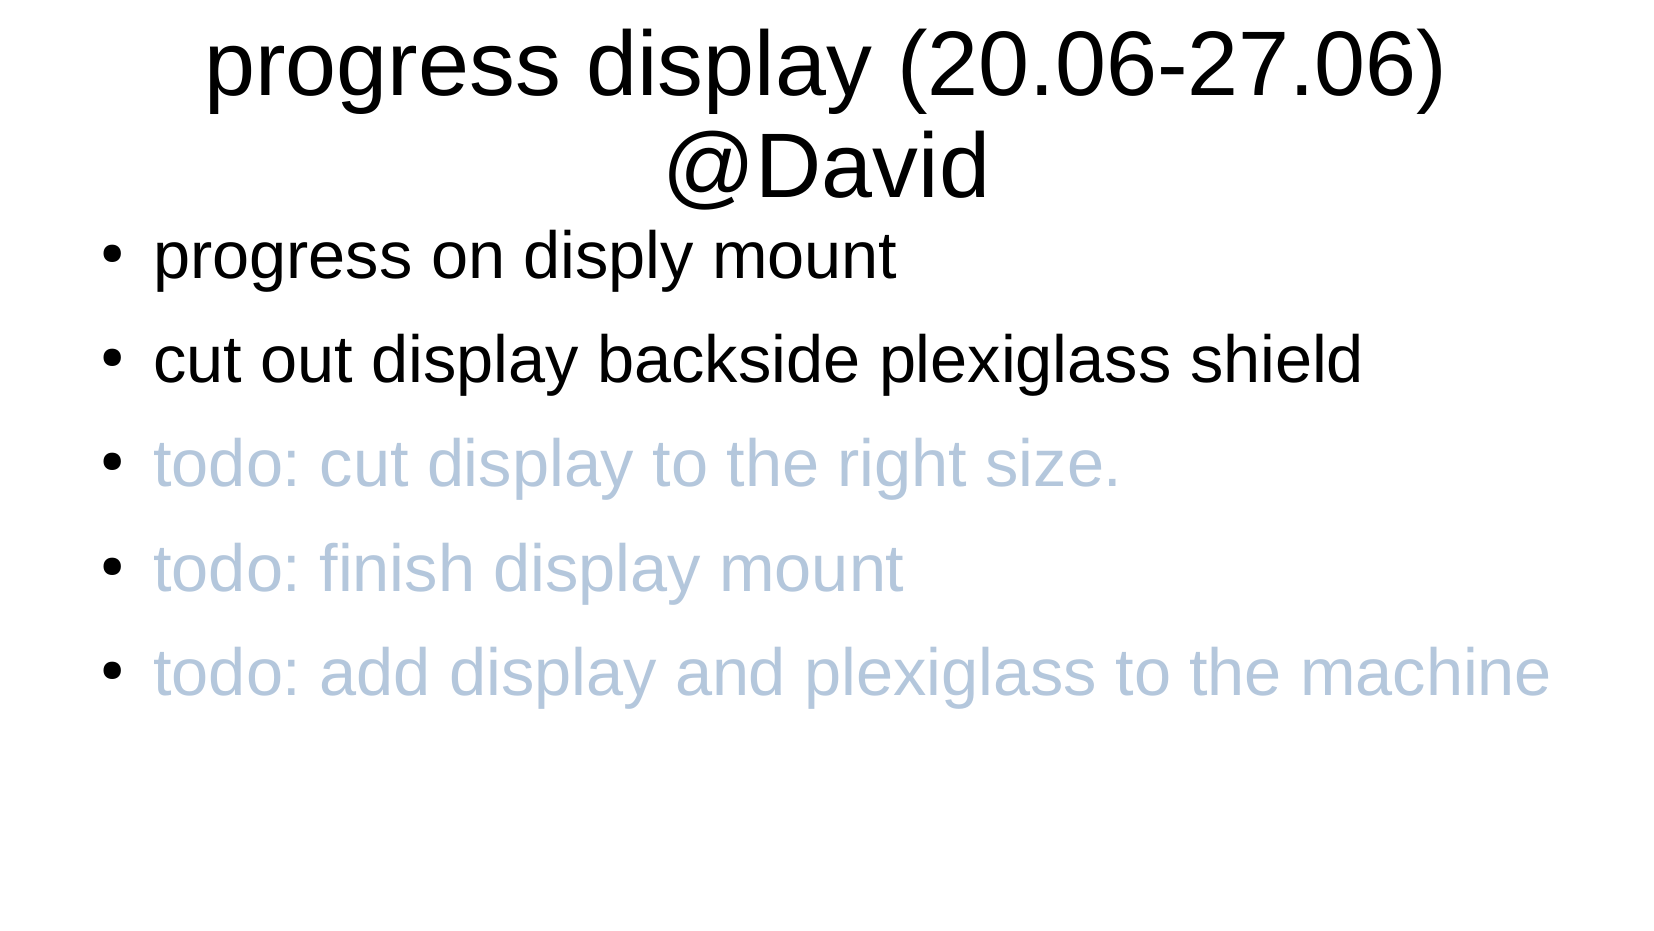

# progress display (20.06-27.06) @David
progress on disply mount
cut out display backside plexiglass shield
todo: cut display to the right size.
todo: finish display mount
todo: add display and plexiglass to the machine